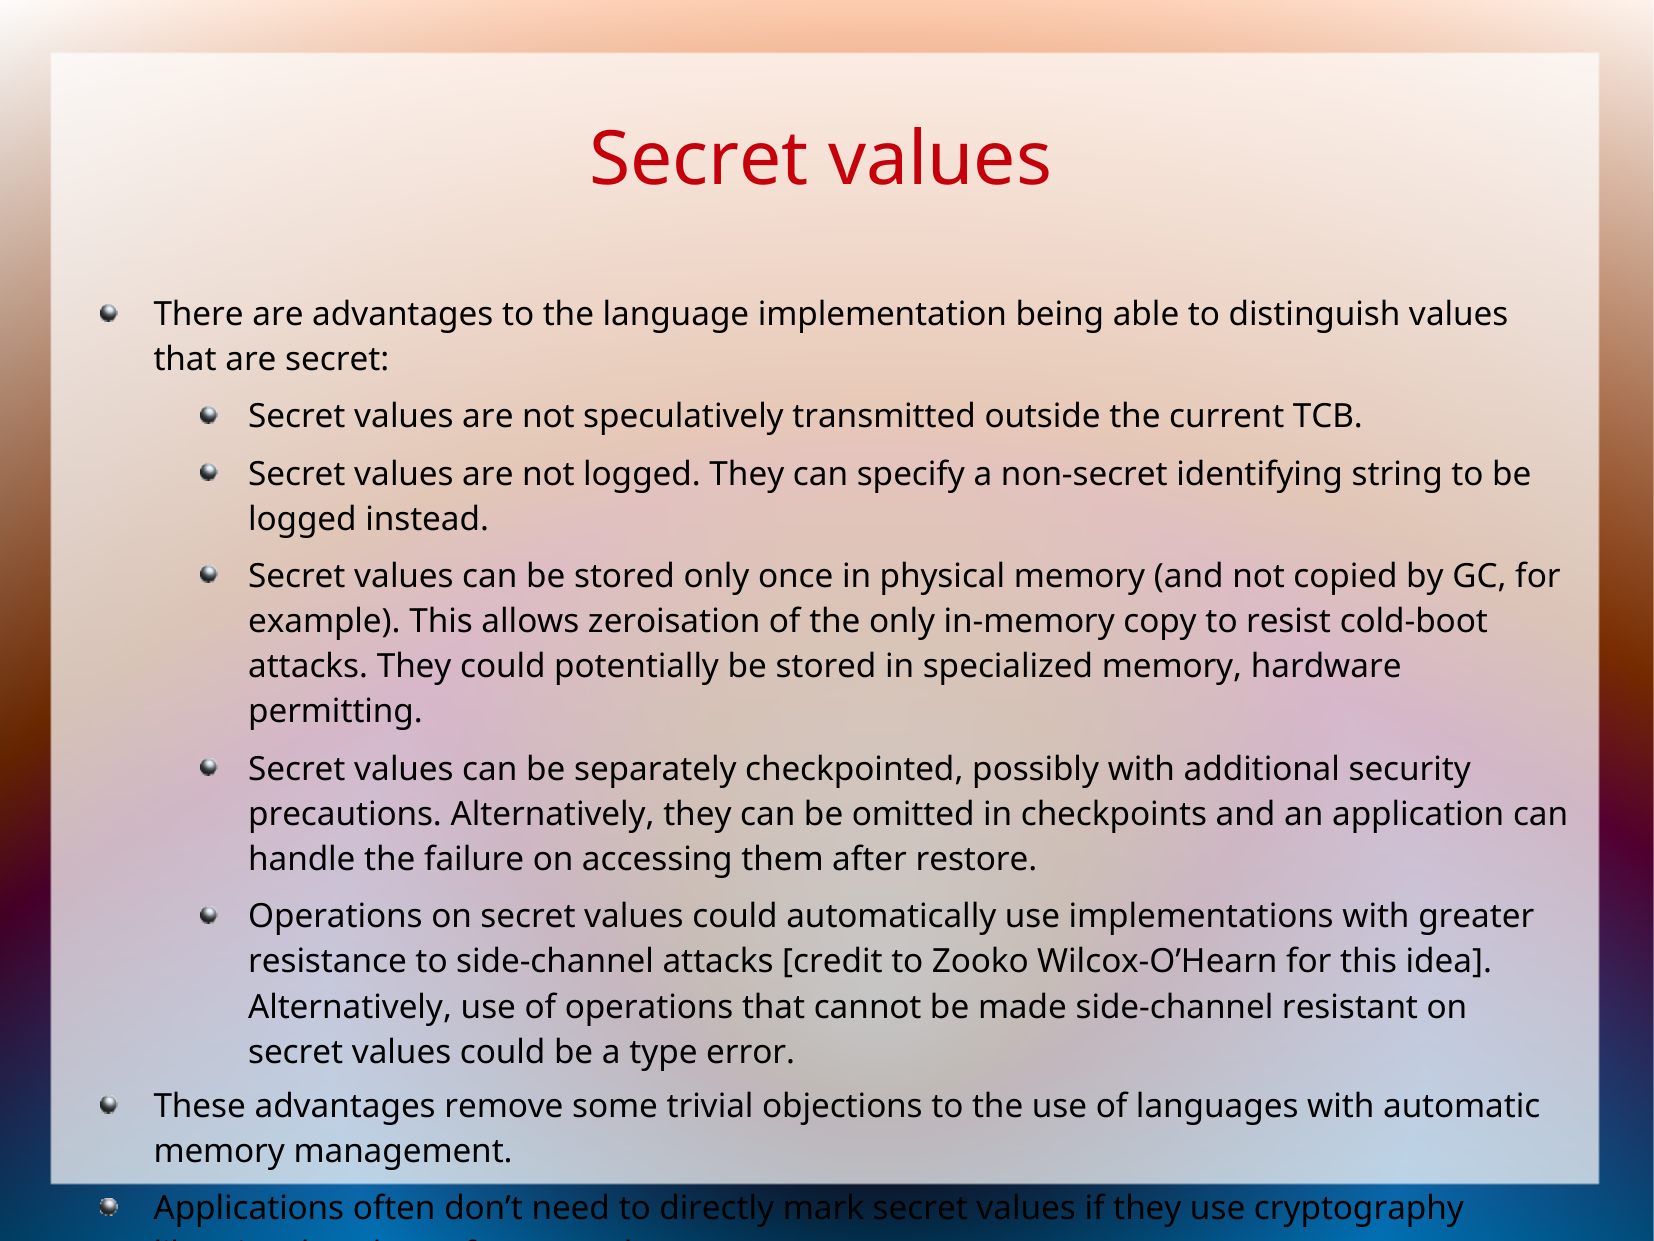

# Secret values
There are advantages to the language implementation being able to distinguish values that are secret:
Secret values are not speculatively transmitted outside the current TCB.
Secret values are not logged. They can specify a non-secret identifying string to be logged instead.
Secret values can be stored only once in physical memory (and not copied by GC, for example). This allows zeroisation of the only in-memory copy to resist cold-boot attacks. They could potentially be stored in specialized memory, hardware permitting.
Secret values can be separately checkpointed, possibly with additional security precautions. Alternatively, they can be omitted in checkpoints and an application can handle the failure on accessing them after restore.
Operations on secret values could automatically use implementations with greater resistance to side-channel attacks [credit to Zooko Wilcox-O’Hearn for this idea]. Alternatively, use of operations that cannot be made side-channel resistant on secret values could be a type error.
These advantages remove some trivial objections to the use of languages with automatic memory management.
Applications often don’t need to directly mark secret values if they use cryptography libraries that do so, for example.